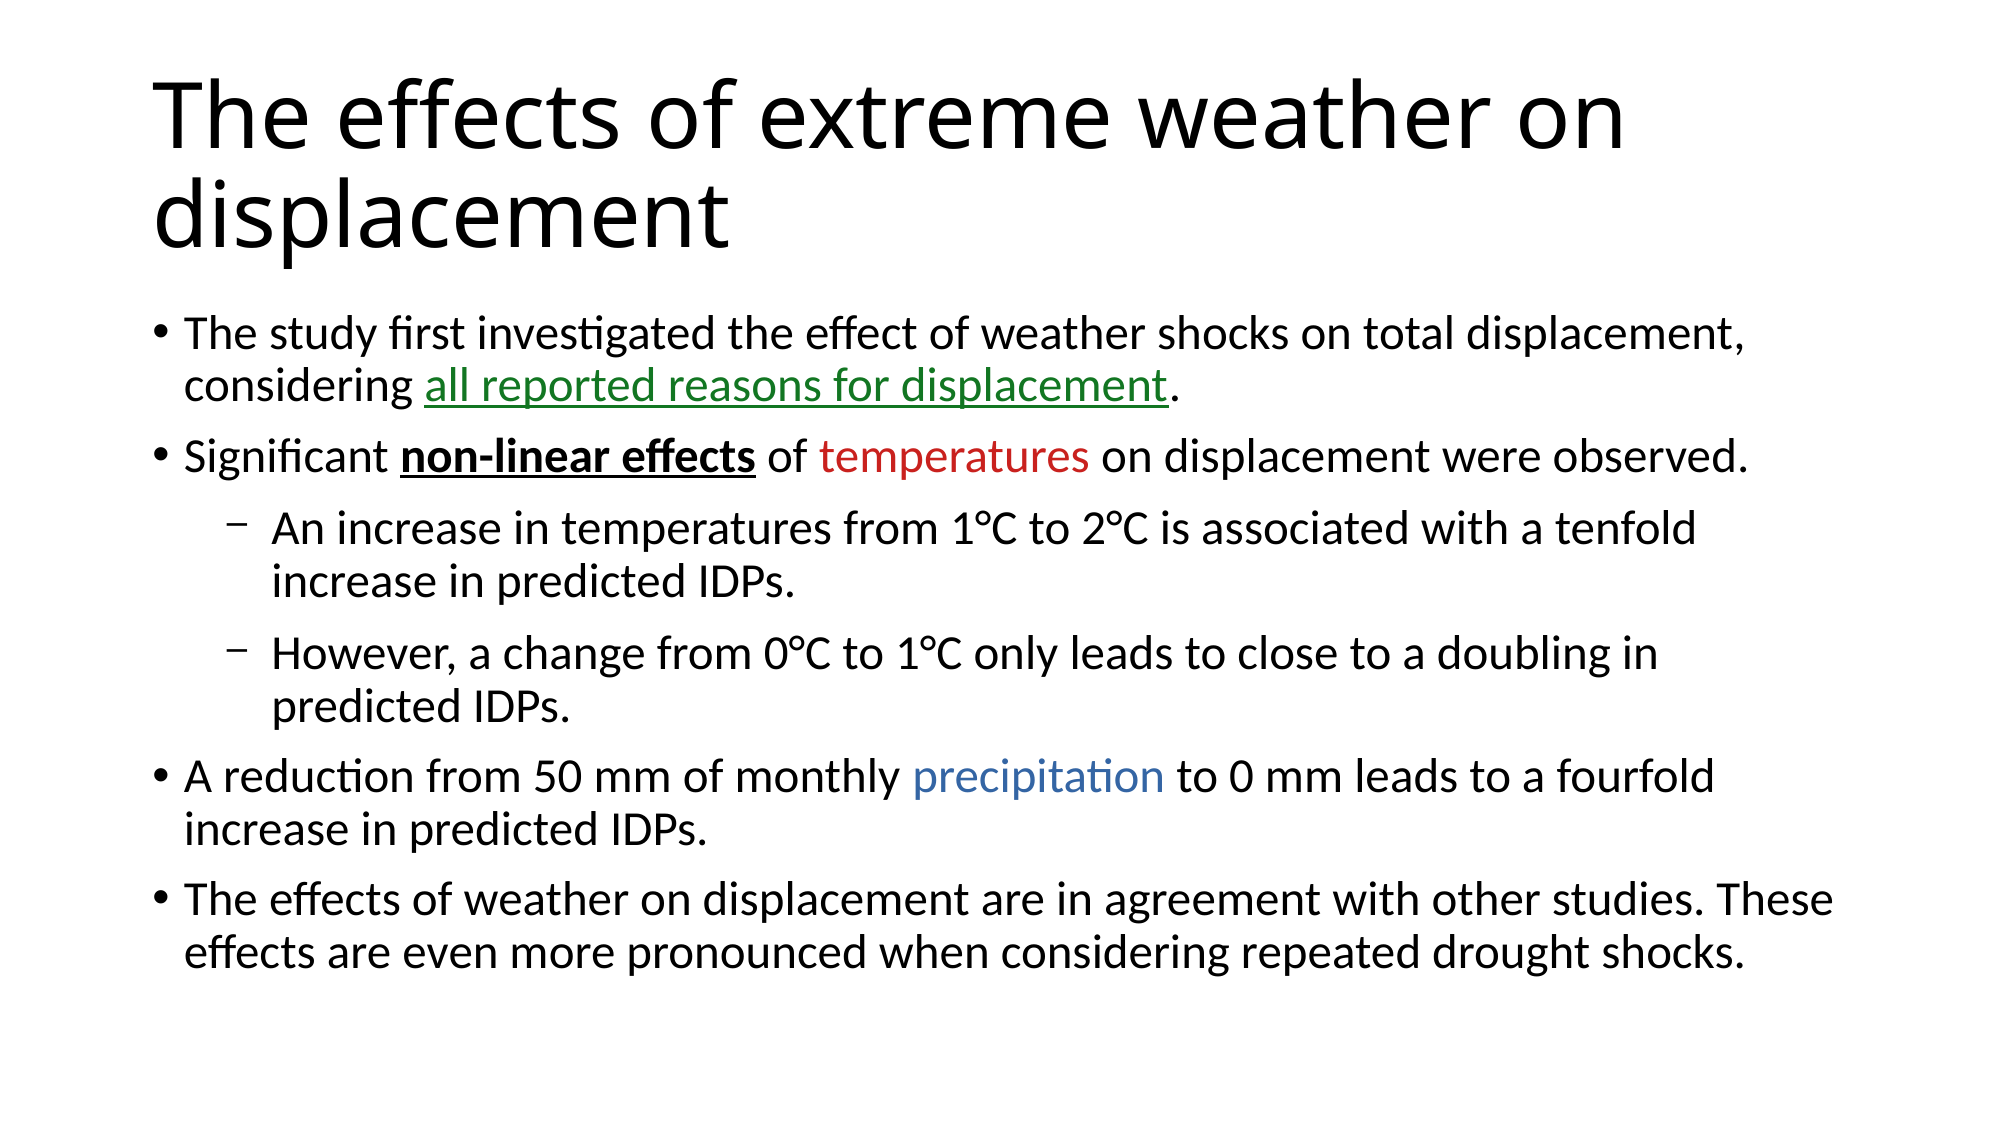

# The effects of extreme weather on displacement
The study first investigated the effect of weather shocks on total displacement, considering all reported reasons for displacement.
Significant non-linear effects of temperatures on displacement were observed.
An increase in temperatures from 1°C to 2°C is associated with a tenfold increase in predicted IDPs.
However, a change from 0°C to 1°C only leads to close to a doubling in predicted IDPs.
A reduction from 50 mm of monthly precipitation to 0 mm leads to a fourfold increase in predicted IDPs.
The effects of weather on displacement are in agreement with other studies. These effects are even more pronounced when considering repeated drought shocks.